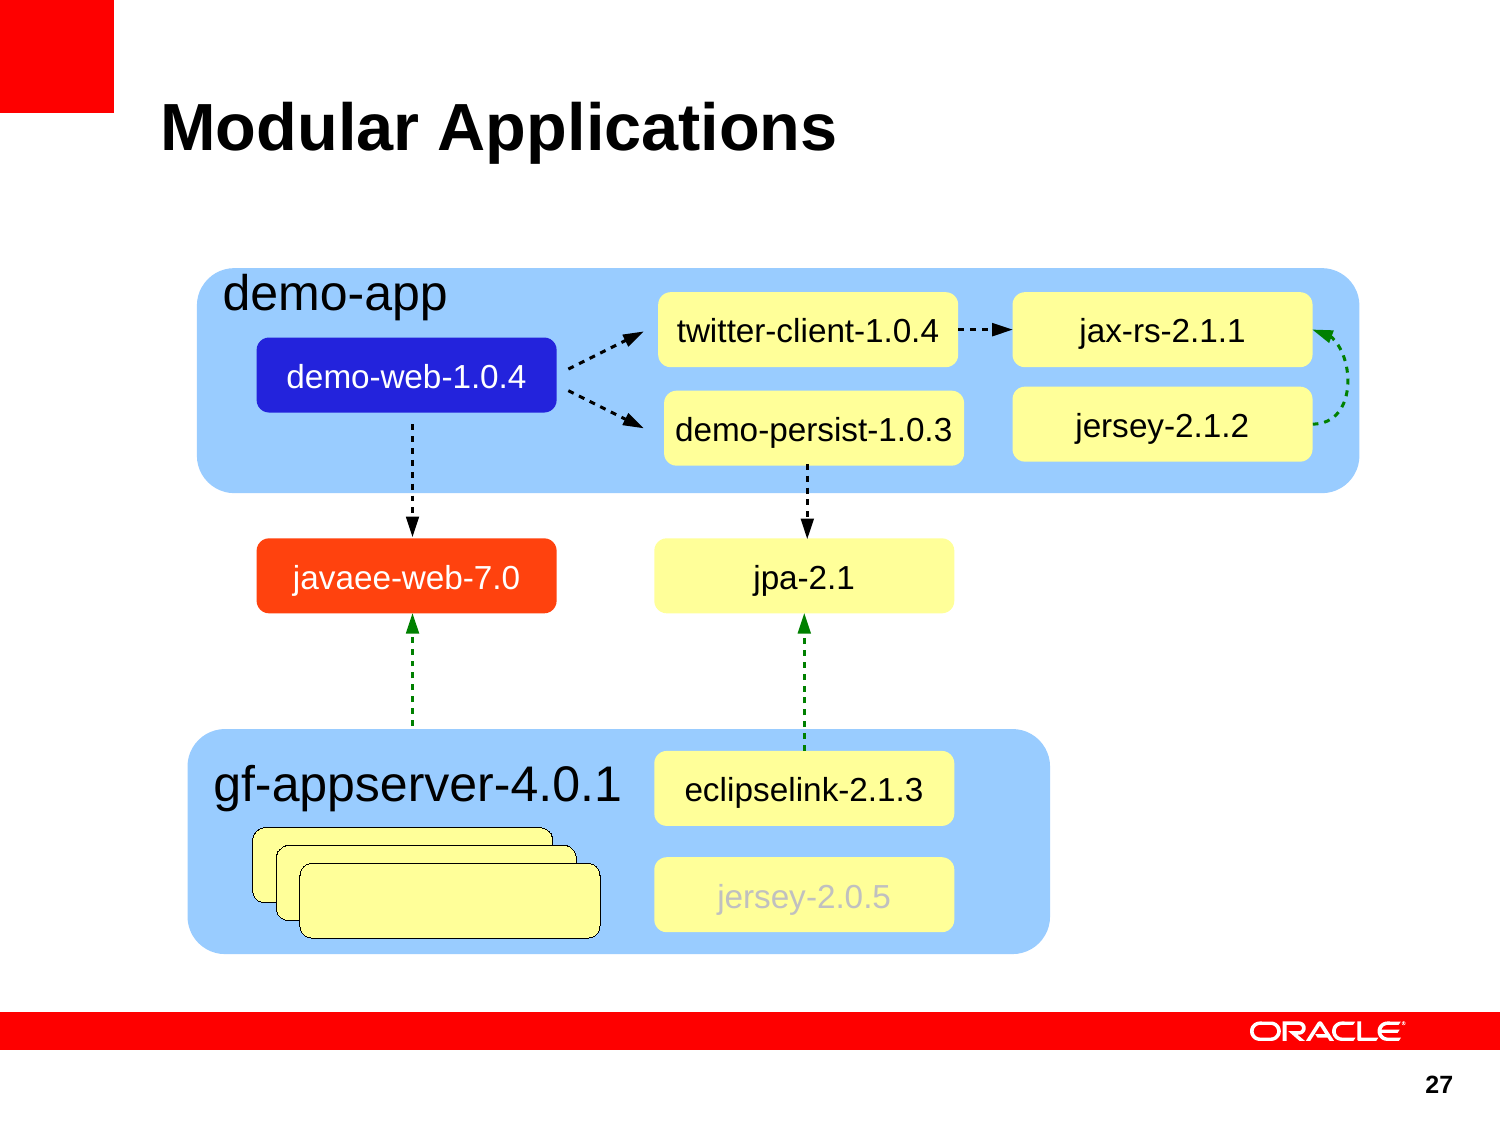

# Modular Applications
demo-app
twitter-client-1.0.4
jax-rs-2.1.1
demo-web-1.0.4
jersey-2.1.2
demo-persist-1.0.3
javaee-web-7.0
jpa-2.1
gf-appserver-4.0.1
eclipselink-2.1.3
jersey-2.0.5